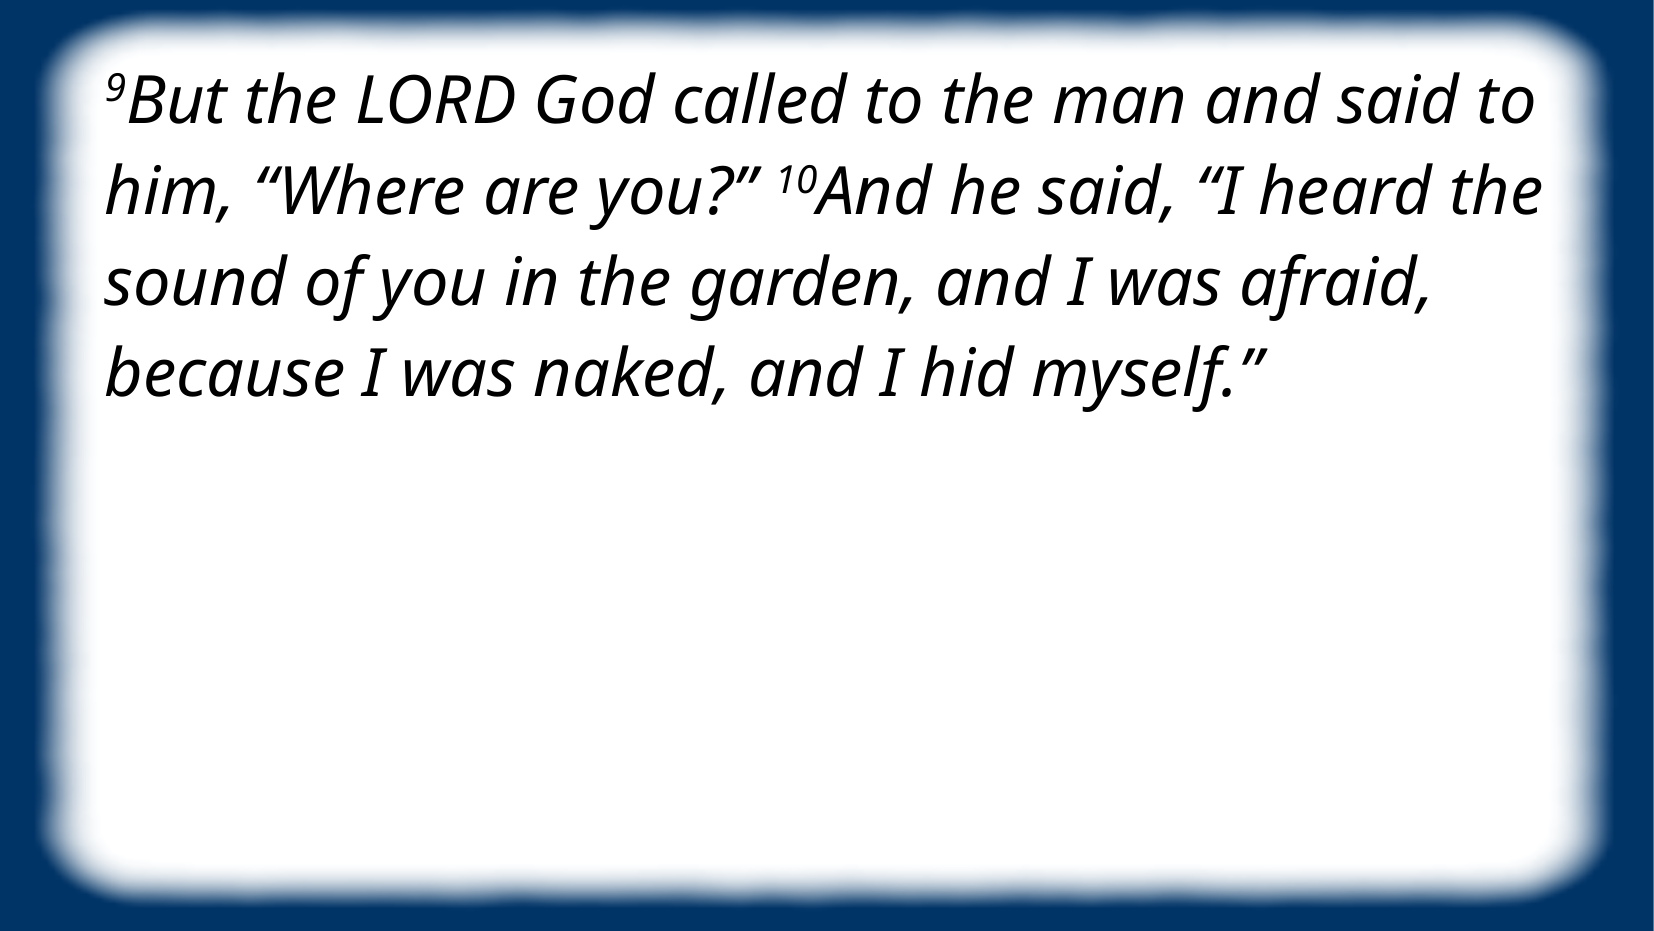

9But the LORD God called to the man and said to him, “Where are you?” 10And he said, “I heard the sound of you in the garden, and I was afraid, because I was naked, and I hid myself.”